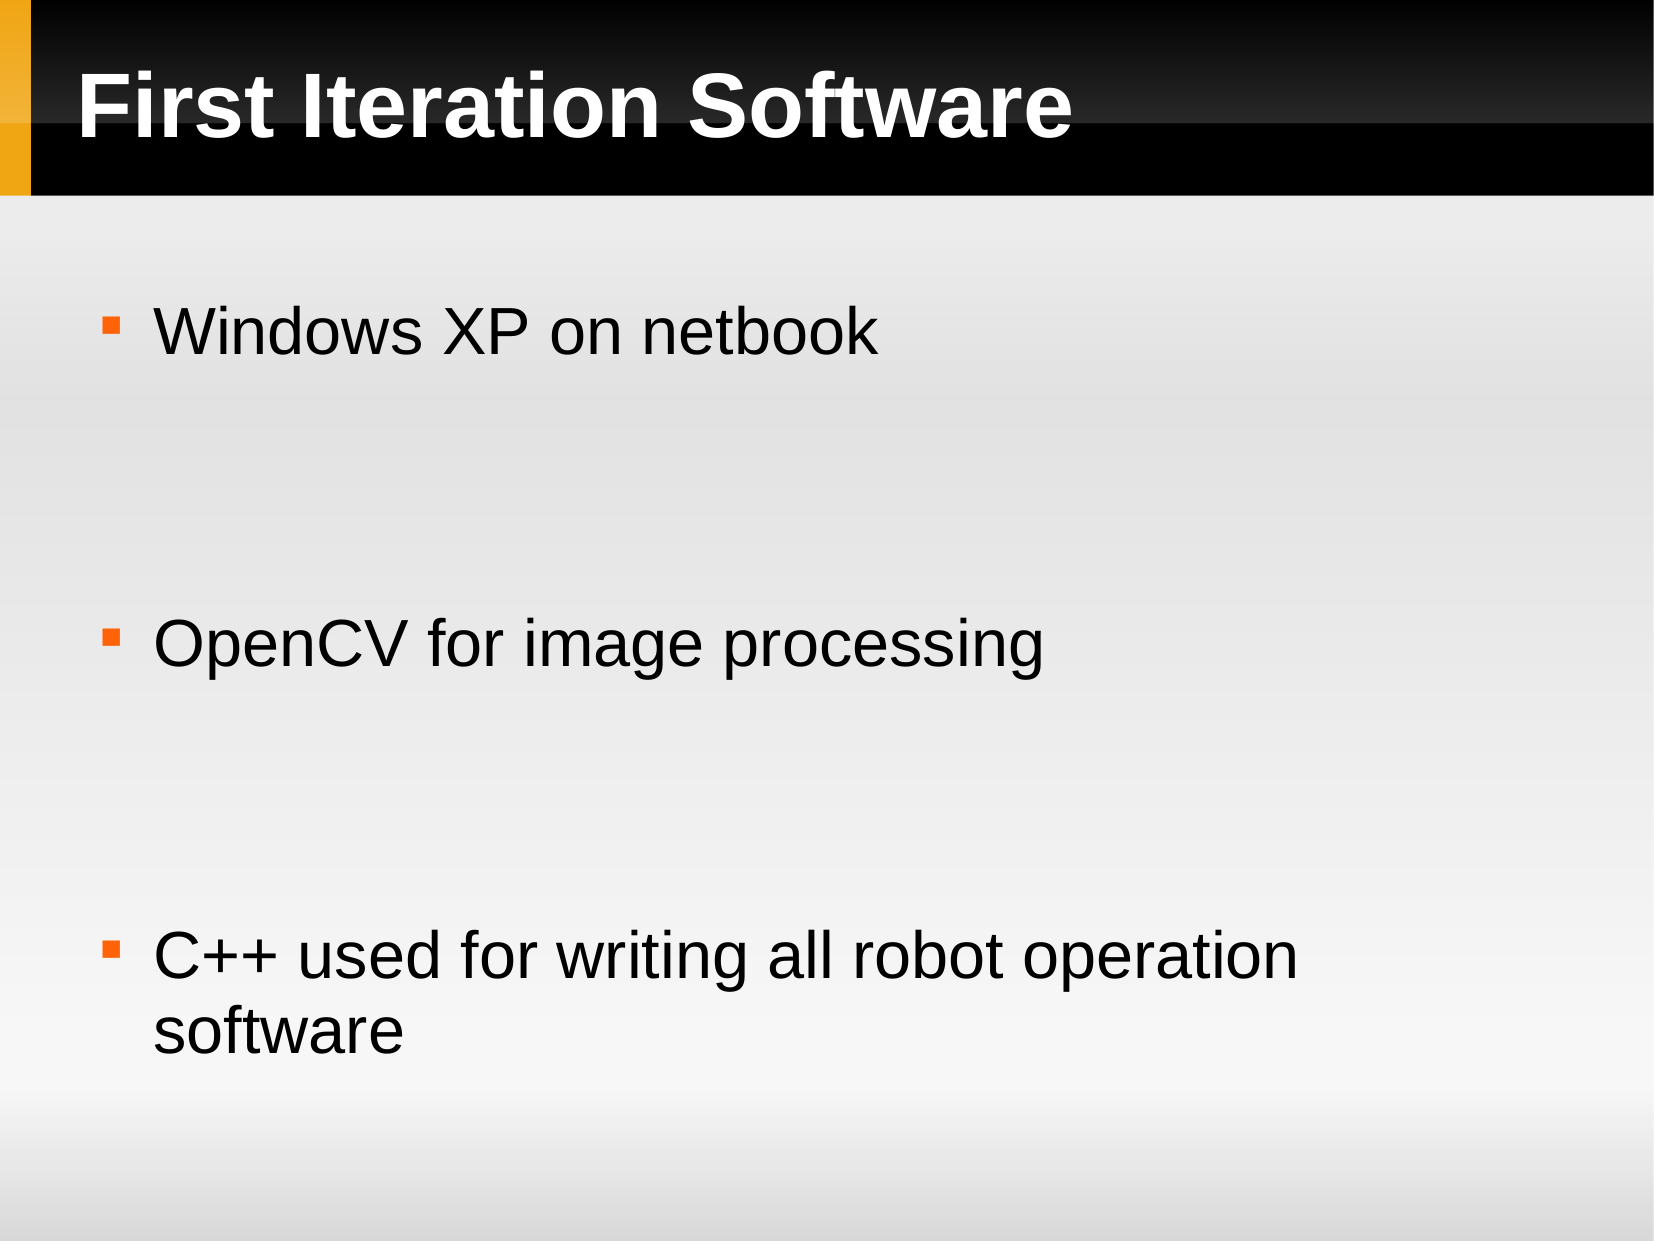

# First Iteration Software
Windows XP on netbook
OpenCV for image processing
C++ used for writing all robot operation software